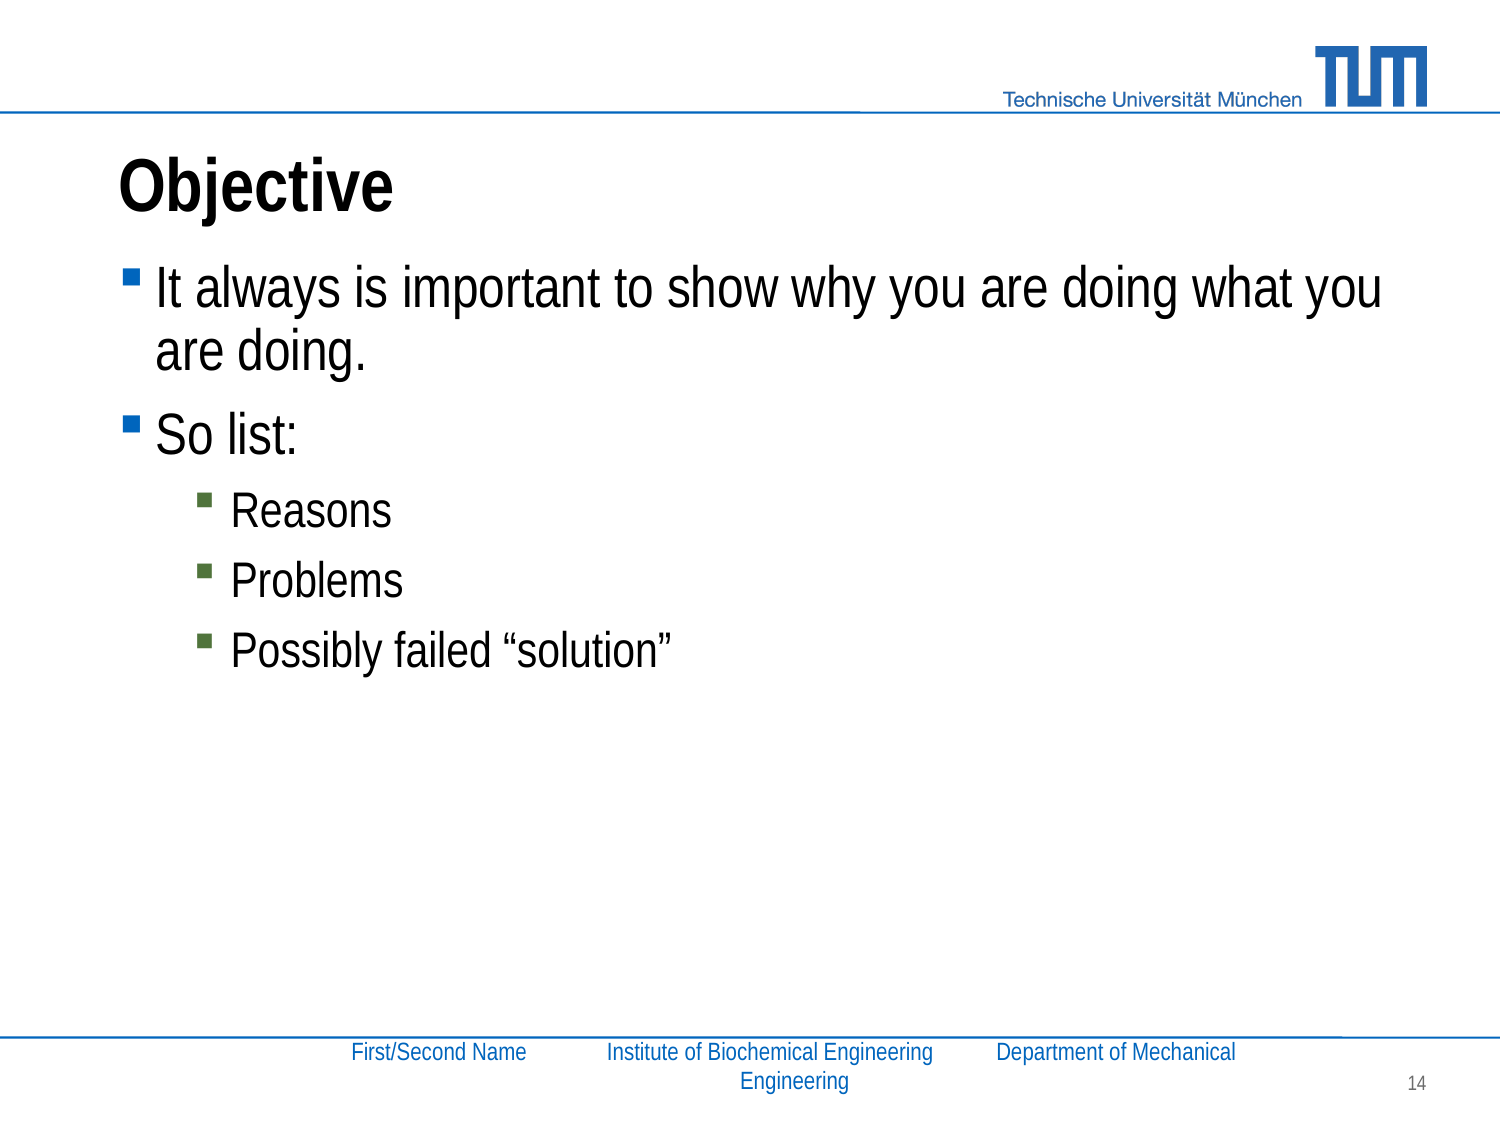

# Objective
It always is important to show why you are doing what you are doing.
So list:
Reasons
Problems
Possibly failed “solution”
First/Second Name Institute of Biochemical Engineering Department of Mechanical Engineering